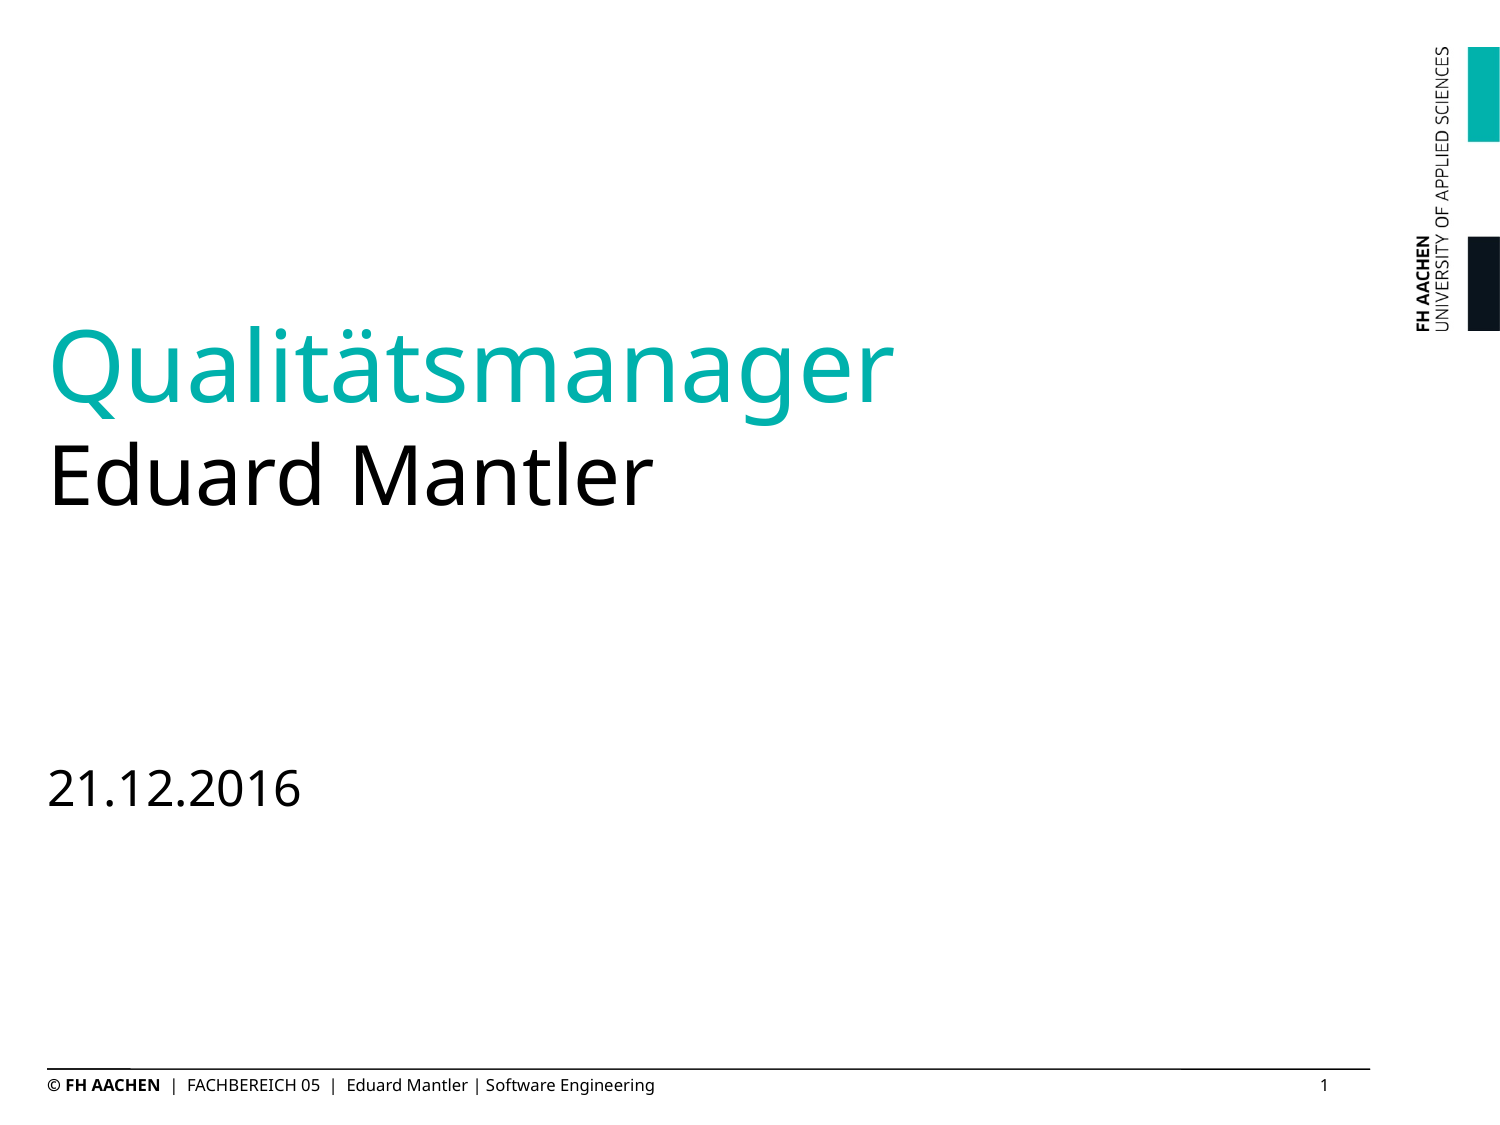

# Qualitätsmanager Eduard Mantler
21.12.2016
© FH AACHEN | FACHBEREICH 05 | Eduard Mantler | Software Engineering